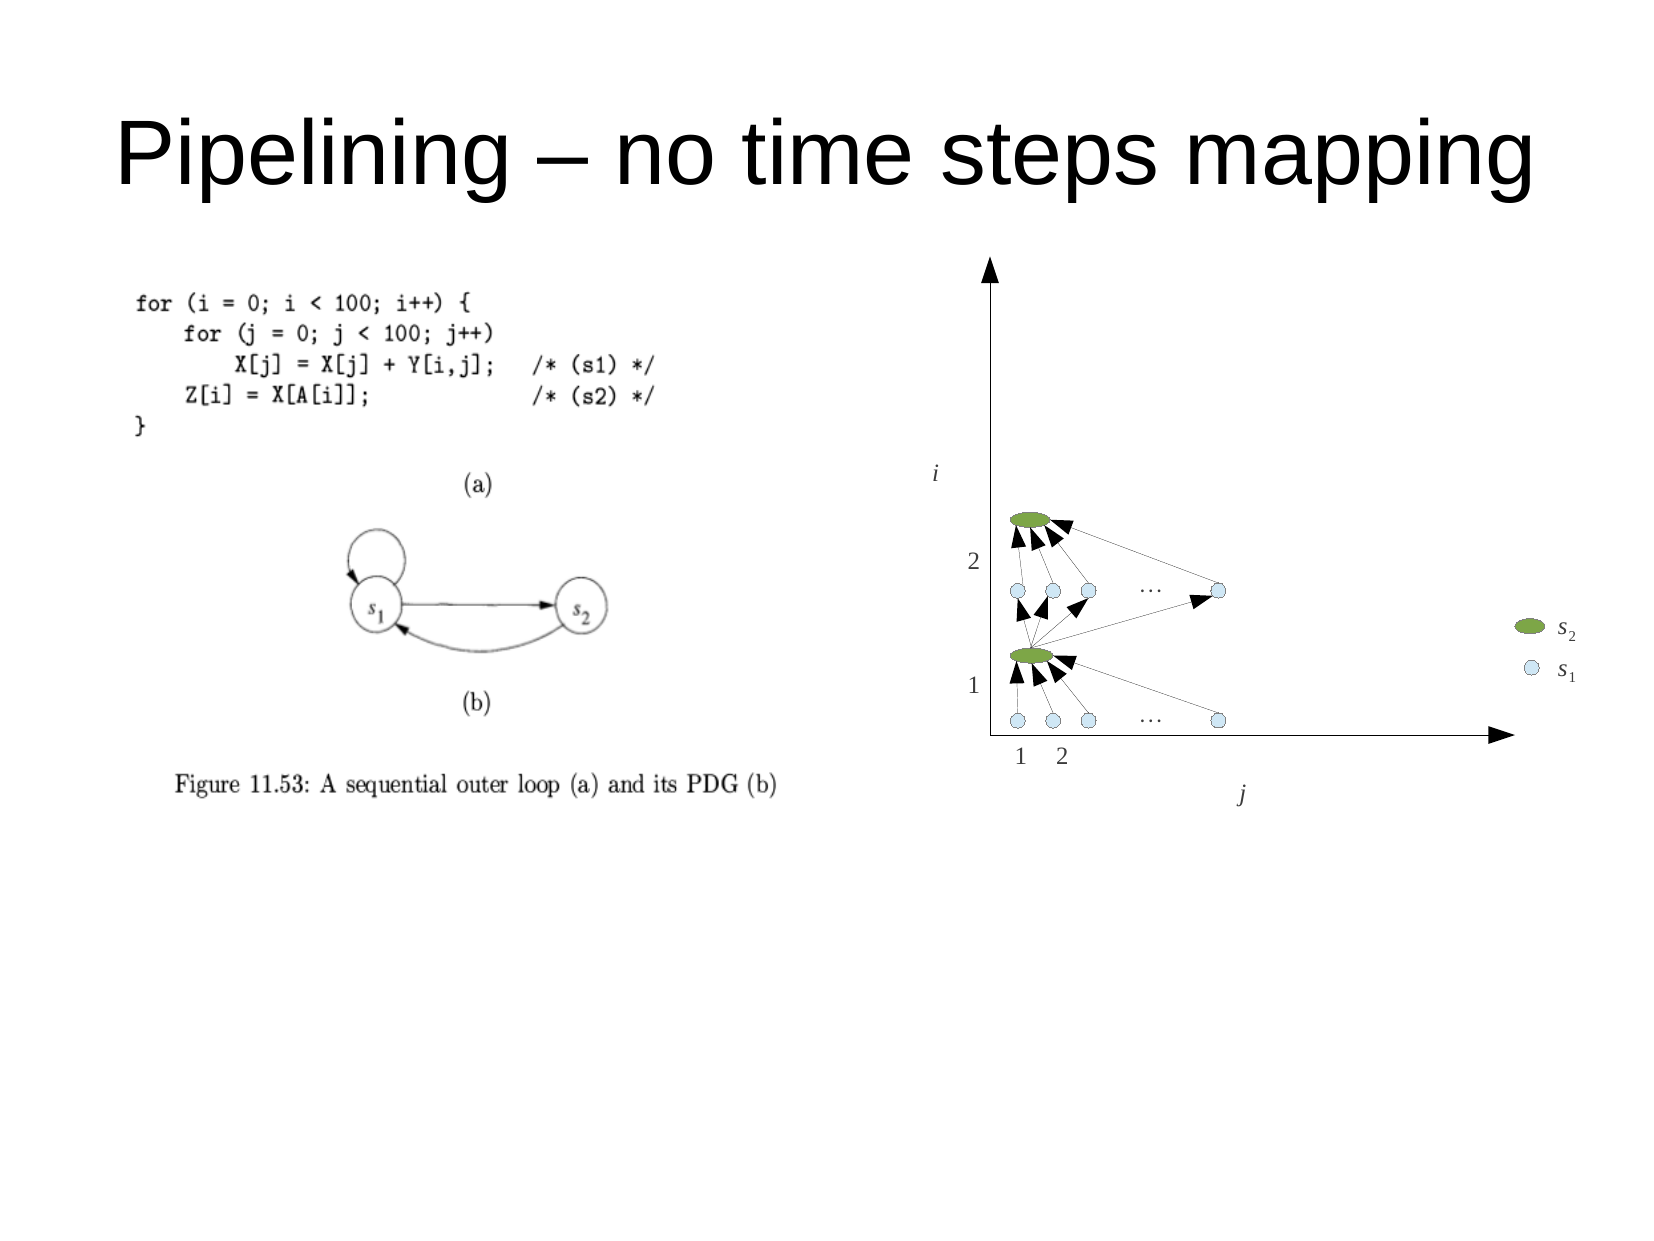

# Pipelining – no time steps mapping